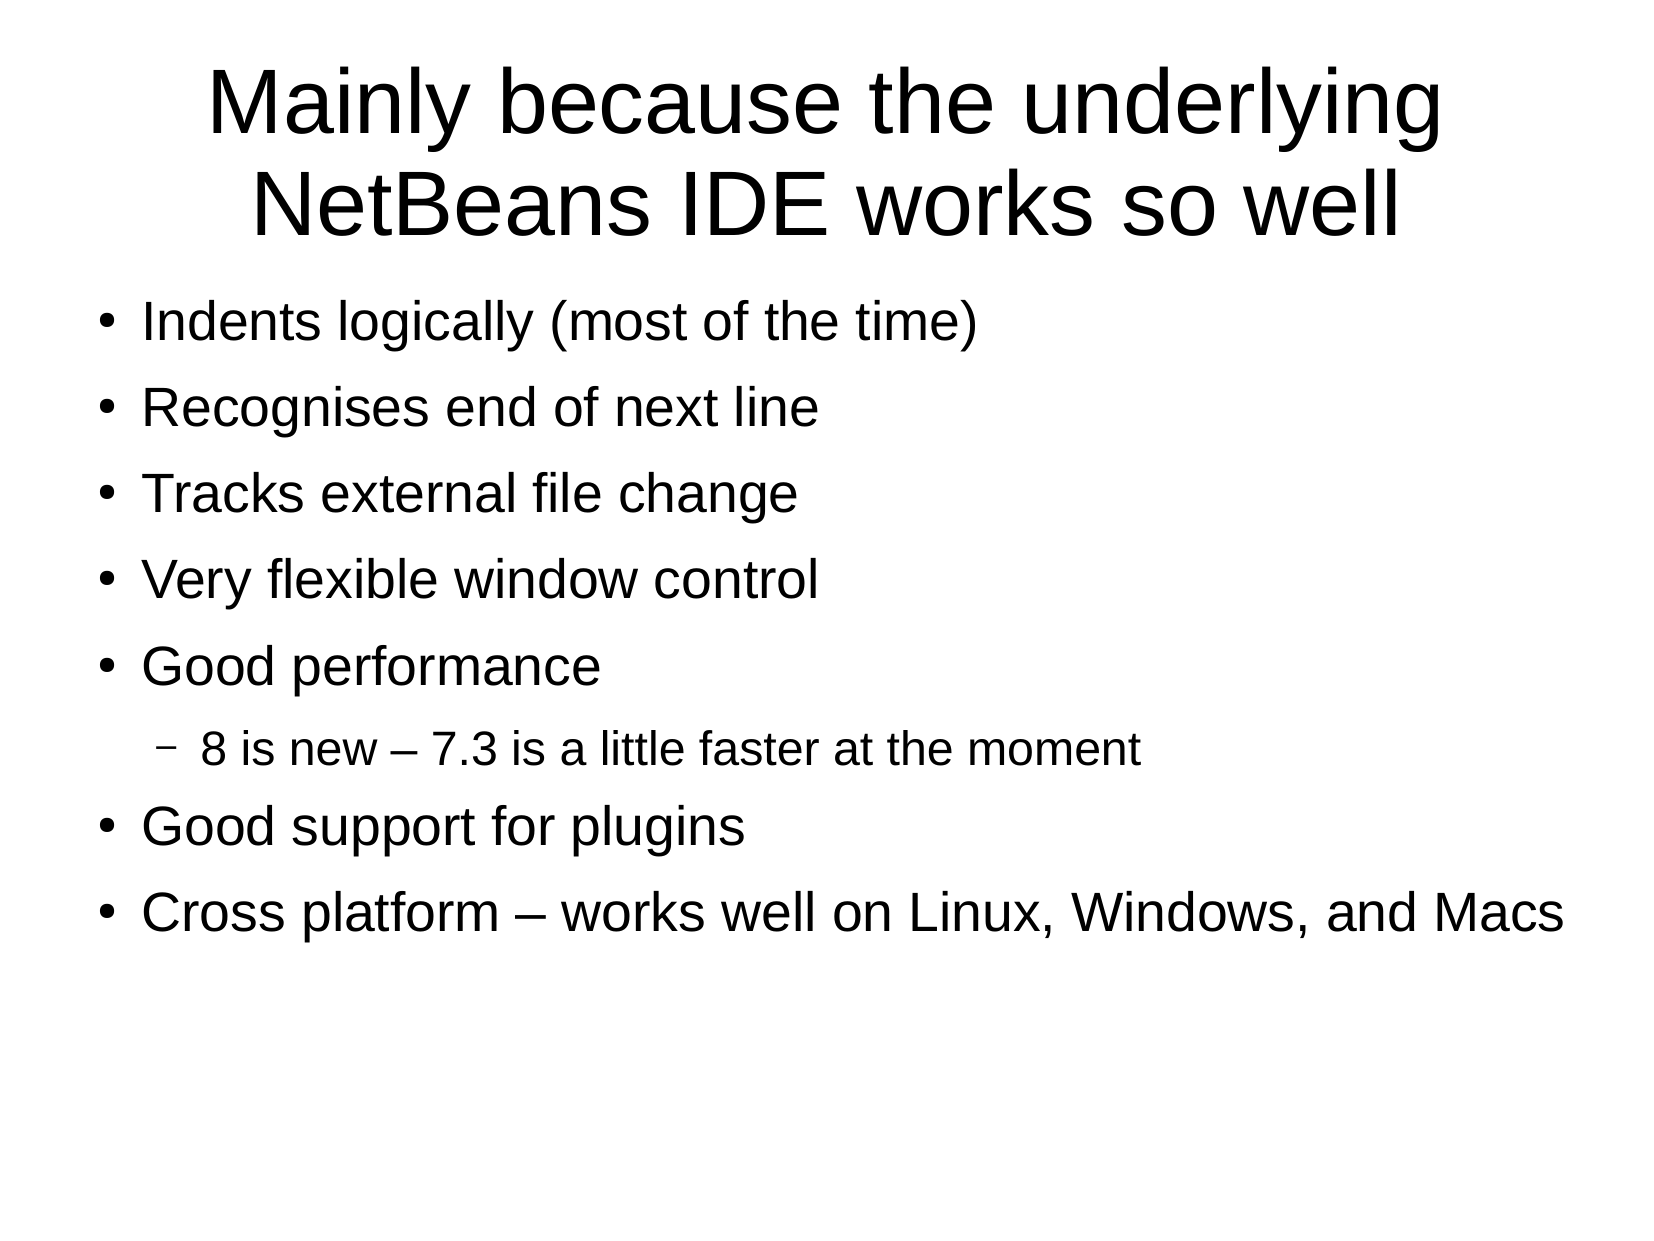

# Mainly because the underlying NetBeans IDE works so well
Indents logically (most of the time)
Recognises end of next line
Tracks external file change
Very flexible window control
Good performance
8 is new – 7.3 is a little faster at the moment
Good support for plugins
Cross platform – works well on Linux, Windows, and Macs